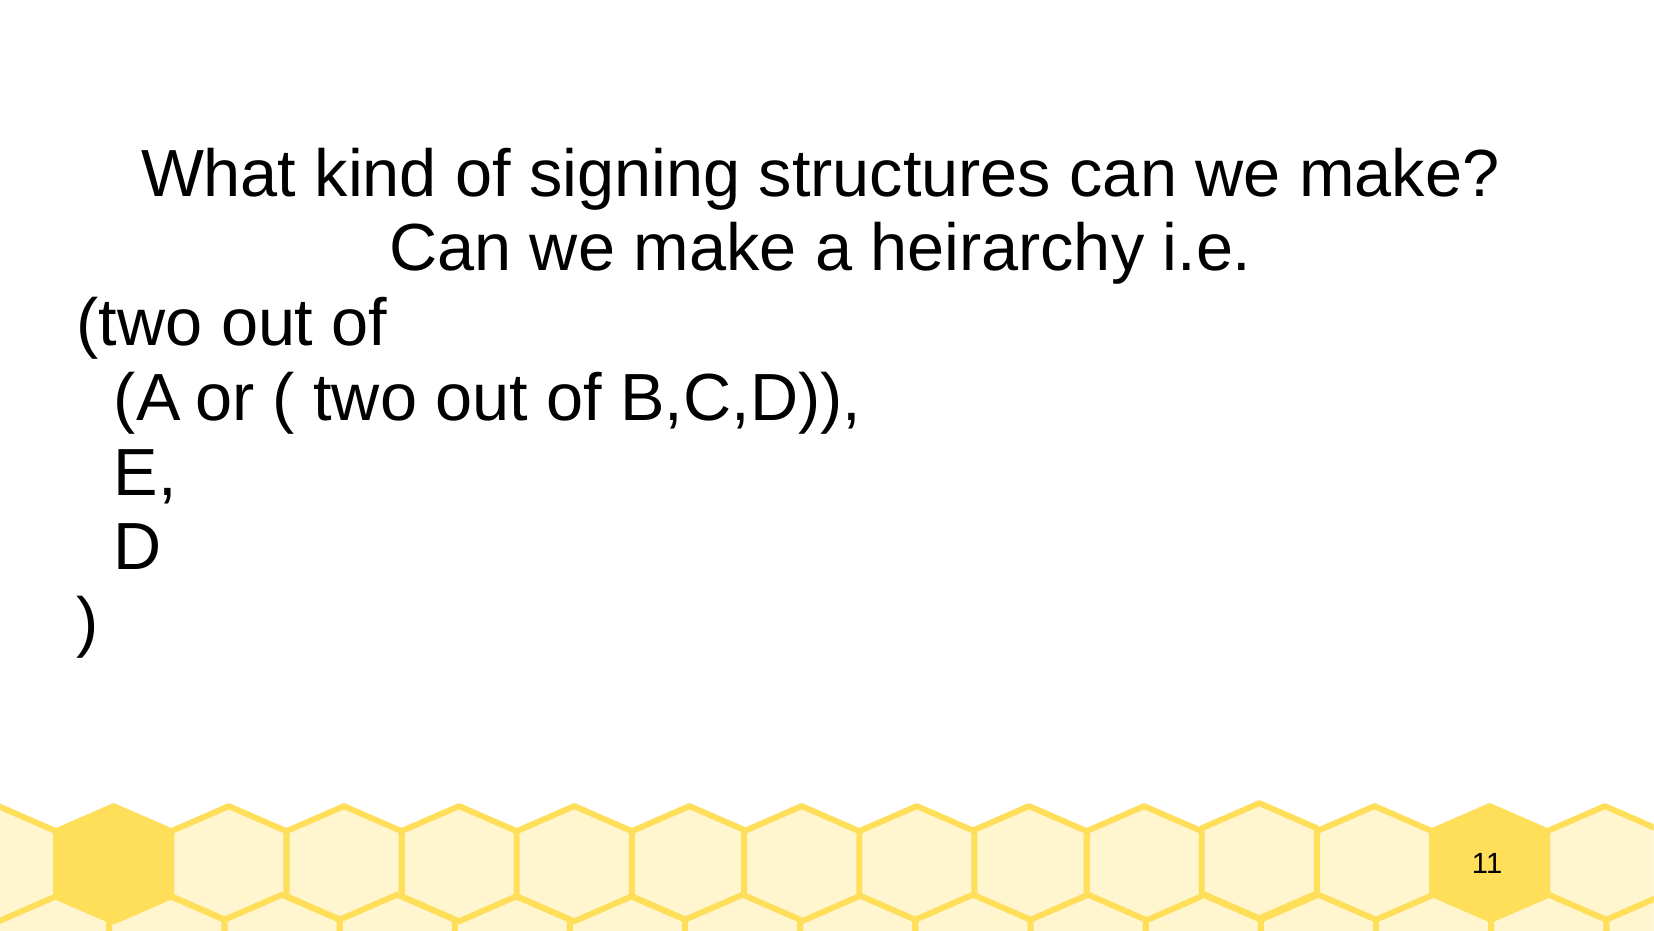

# What kind of signing structures can we make? Can we make a heirarchy i.e.
(two out of
 (A or ( two out of B,C,D)),
 E,
 D
)